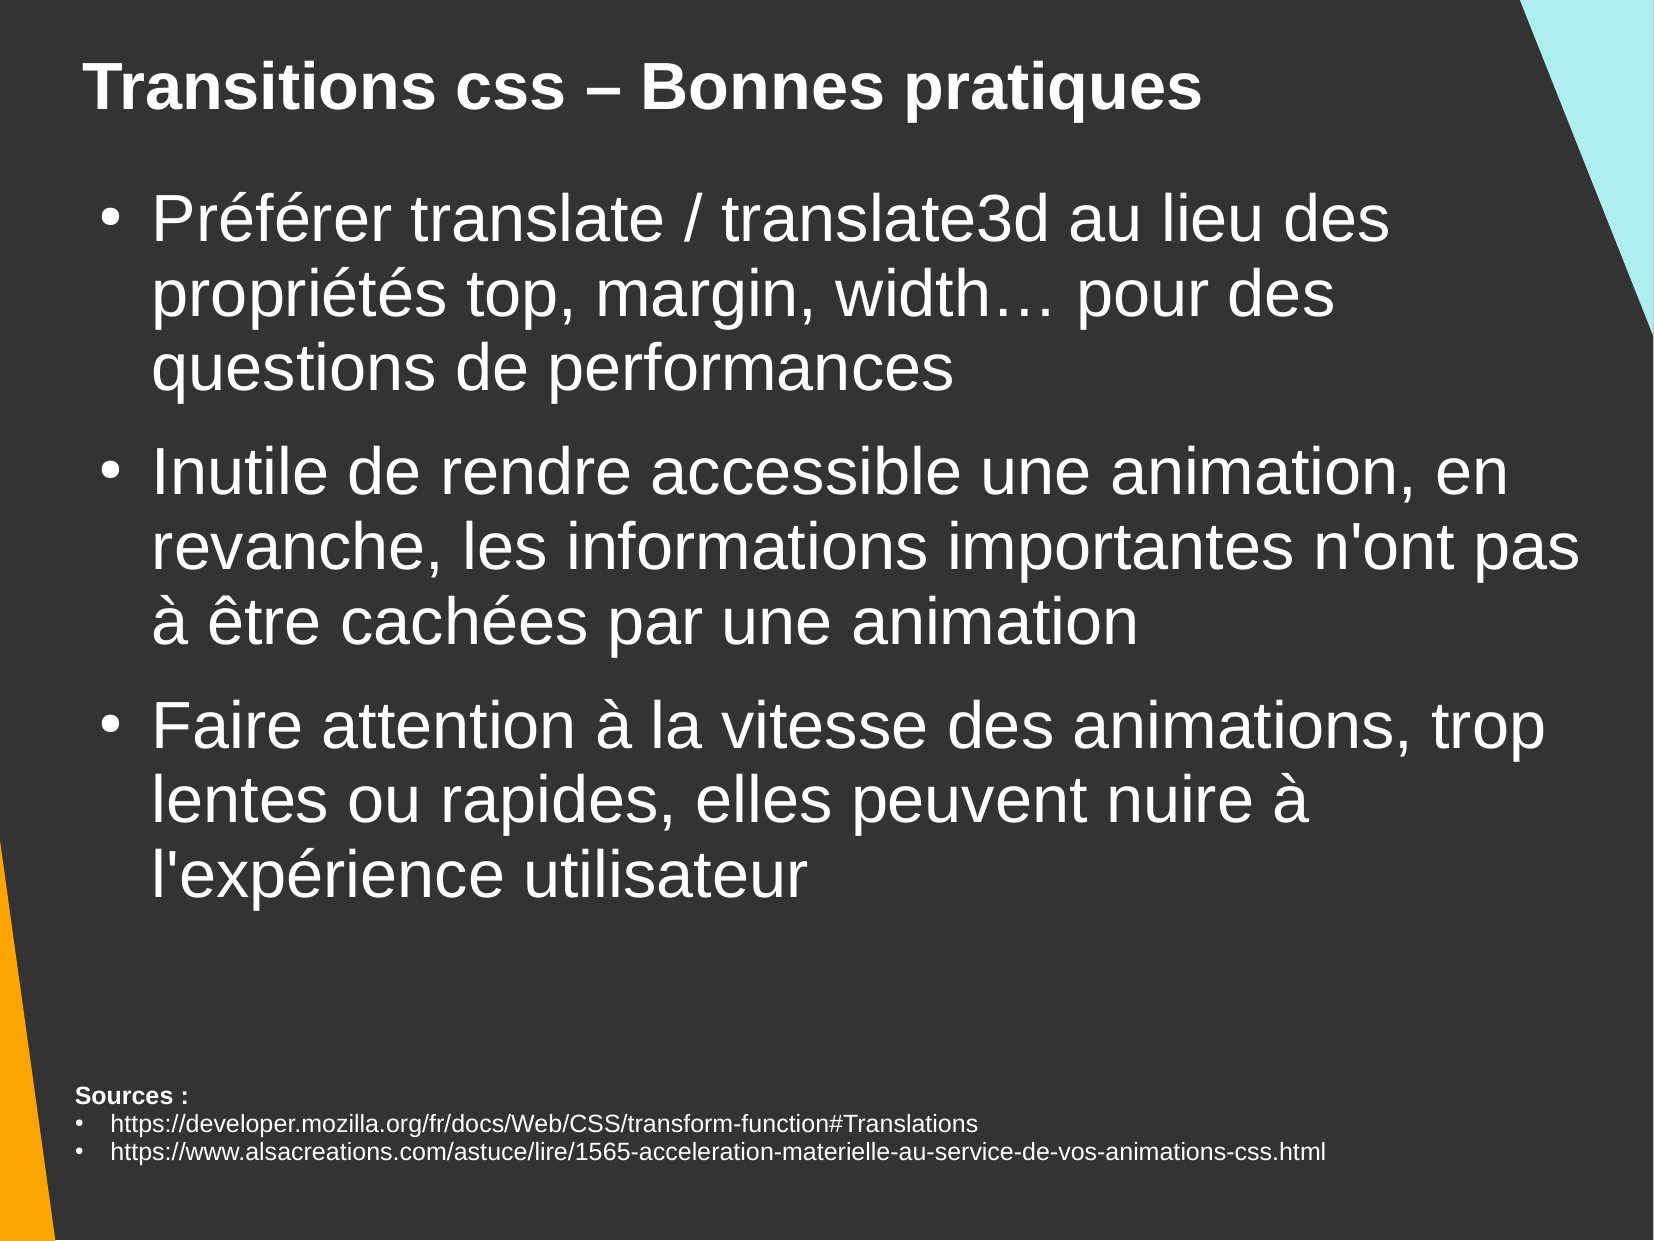

# Transitions css – Bonnes pratiques
Préférer translate / translate3d au lieu des propriétés top, margin, width… pour des questions de performances
Inutile de rendre accessible une animation, en revanche, les informations importantes n'ont pas à être cachées par une animation
Faire attention à la vitesse des animations, trop lentes ou rapides, elles peuvent nuire à l'expérience utilisateur
Sources :
https://developer.mozilla.org/fr/docs/Web/CSS/transform-function#Translations
https://www.alsacreations.com/astuce/lire/1565-acceleration-materielle-au-service-de-vos-animations-css.html